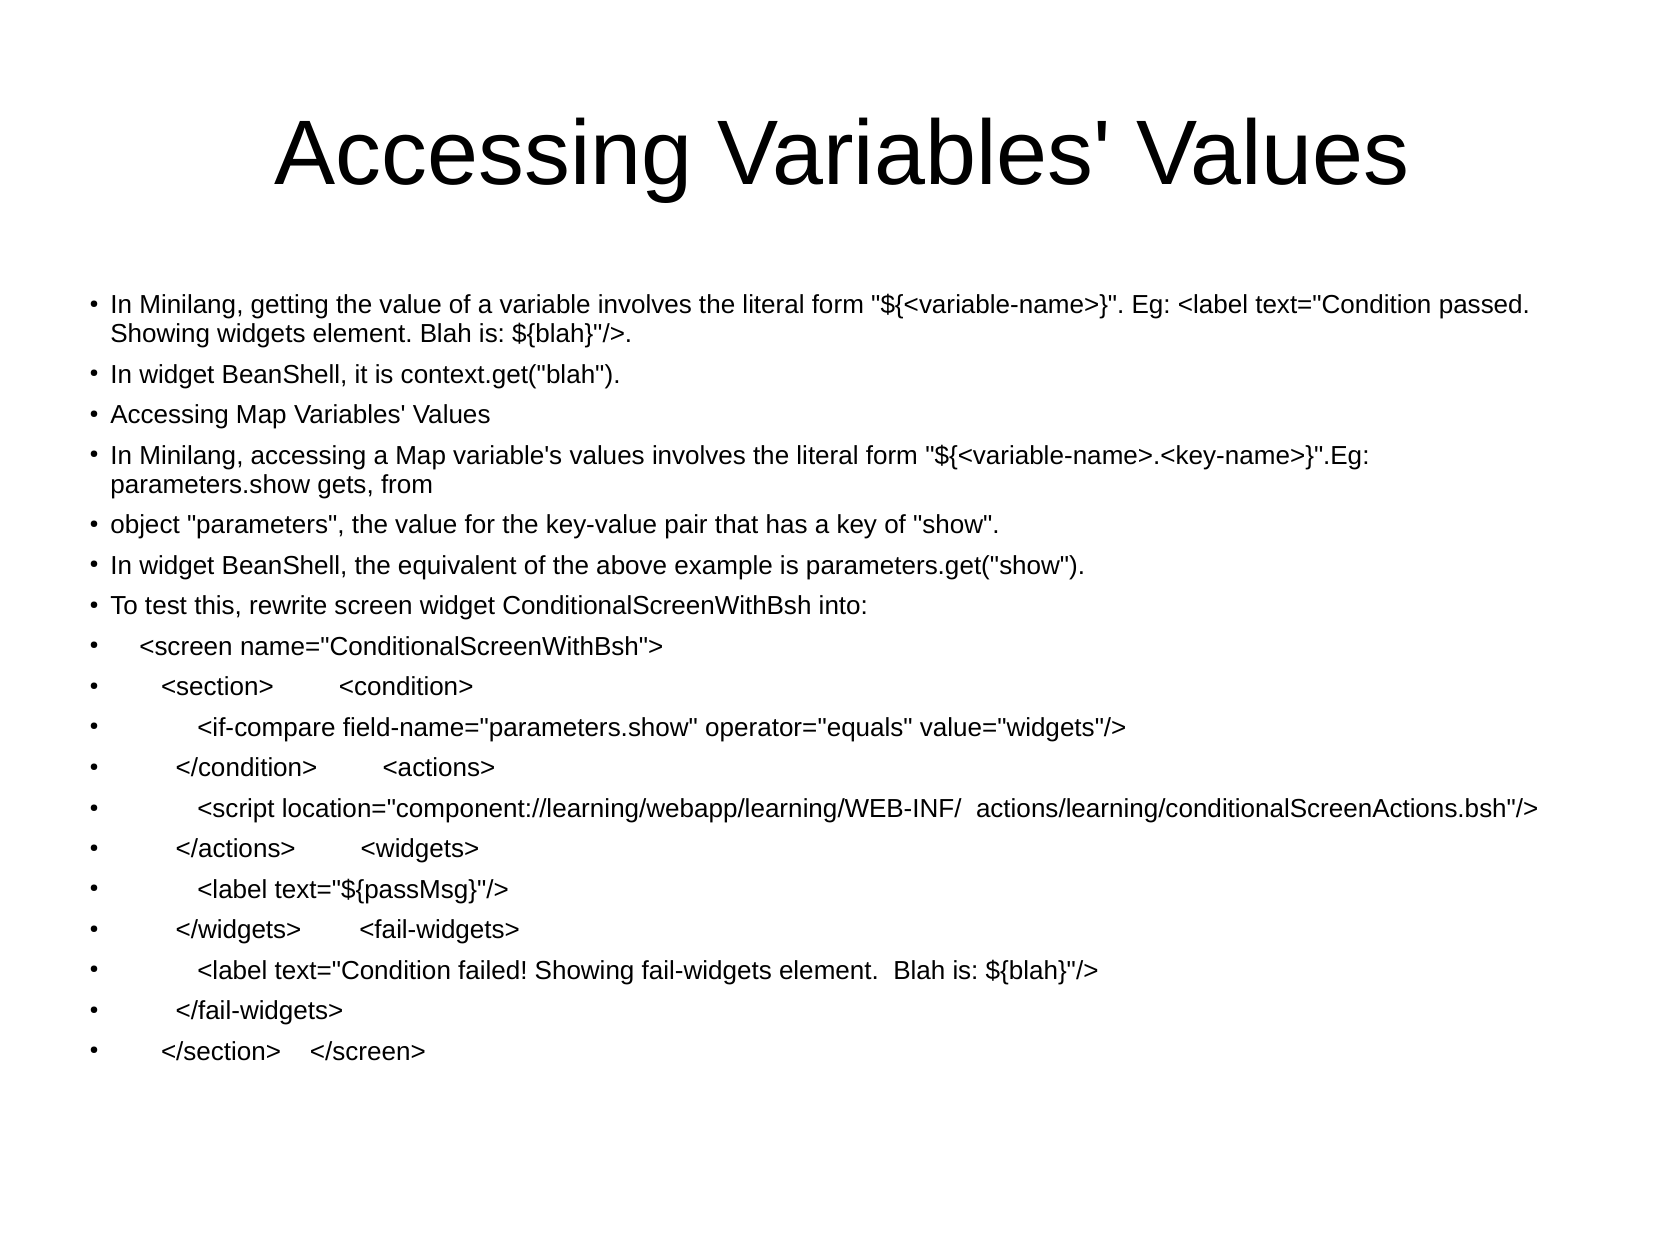

# Accessing Variables' Values
In Minilang, getting the value of a variable involves the literal form "${<variable-name>}". Eg: <label text="Condition passed. Showing widgets element. Blah is: ${blah}"/>.
In widget BeanShell, it is context.get("blah").
Accessing Map Variables' Values
In Minilang, accessing a Map variable's values involves the literal form "${<variable-name>.<key-name>}".Eg: parameters.show gets, from
object "parameters", the value for the key-value pair that has a key of "show".
In widget BeanShell, the equivalent of the above example is parameters.get("show").
To test this, rewrite screen widget ConditionalScreenWithBsh into:
 <screen name="ConditionalScreenWithBsh">
 <section> <condition>
 <if-compare field-name="parameters.show" operator="equals" value="widgets"/>
 </condition> <actions>
 <script location="component://learning/webapp/learning/WEB-INF/ actions/learning/conditionalScreenActions.bsh"/>
 </actions> <widgets>
 <label text="${passMsg}"/>
 </widgets> <fail-widgets>
 <label text="Condition failed! Showing fail-widgets element. Blah is: ${blah}"/>
 </fail-widgets>
 </section> </screen>